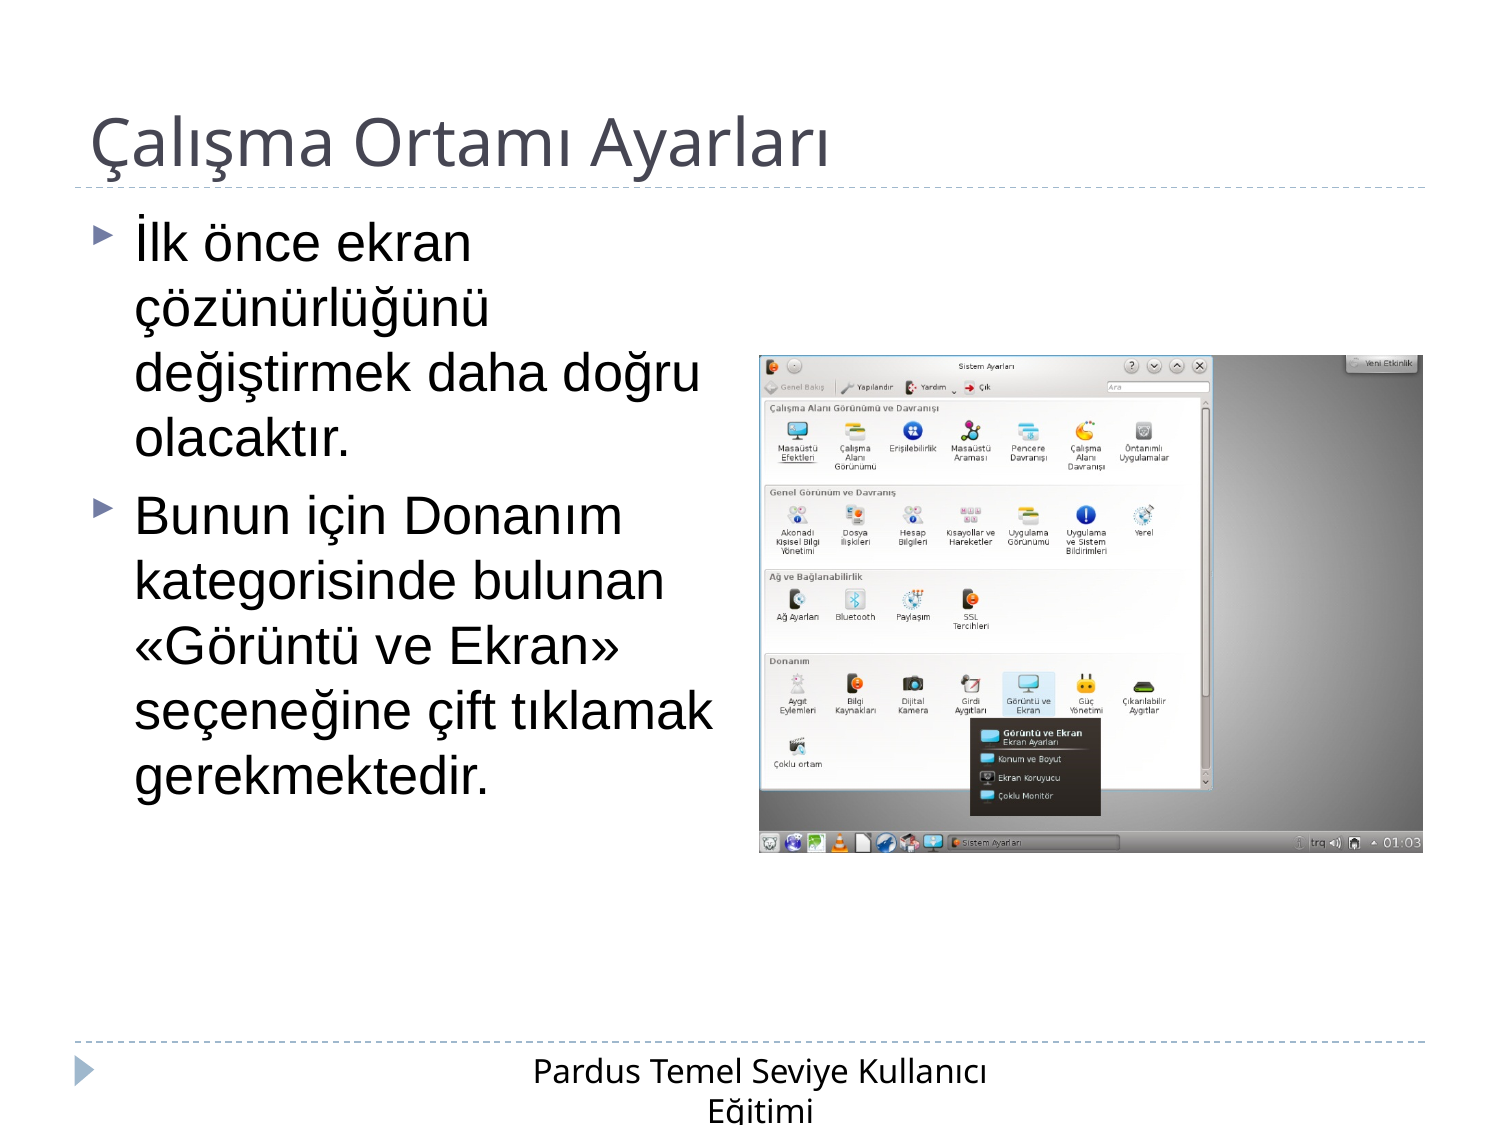

# Çalışma Ortamı Ayarları
İlk önce ekran çözünürlüğünü değiştirmek daha doğru olacaktır.
Bunun için Donanım kategorisinde bulunan «Görüntü ve Ekran» seçeneğine çift tıklamak gerekmektedir.